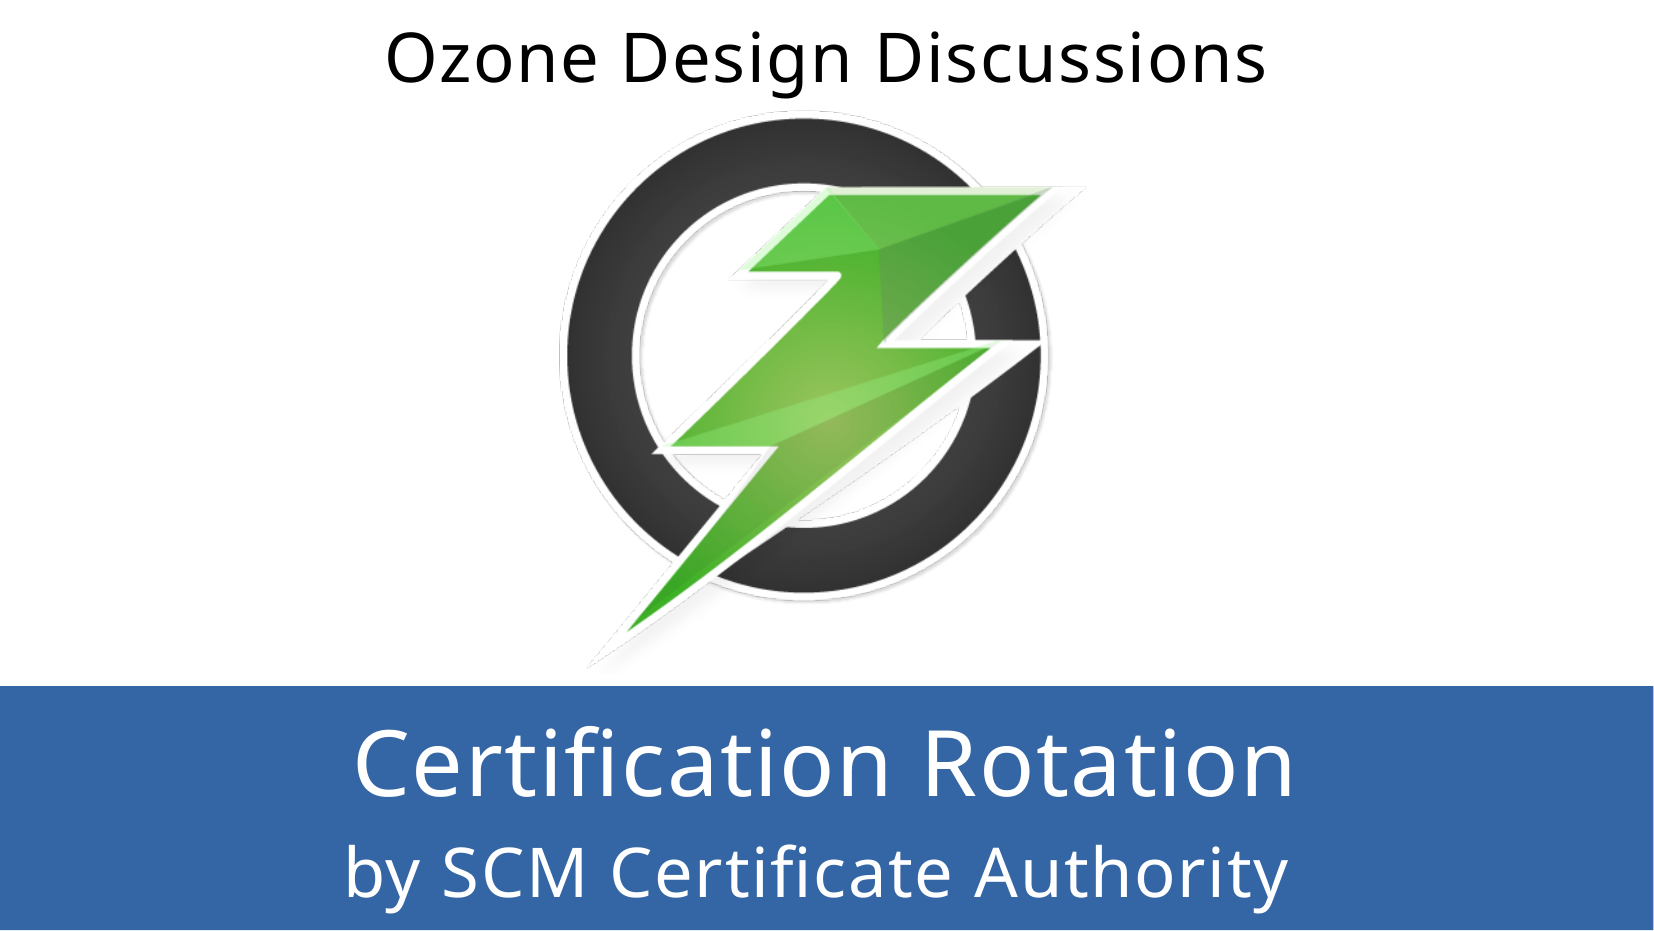

# Ozone Design Discussions
Certification Rotation
by SCM Certificate Authority